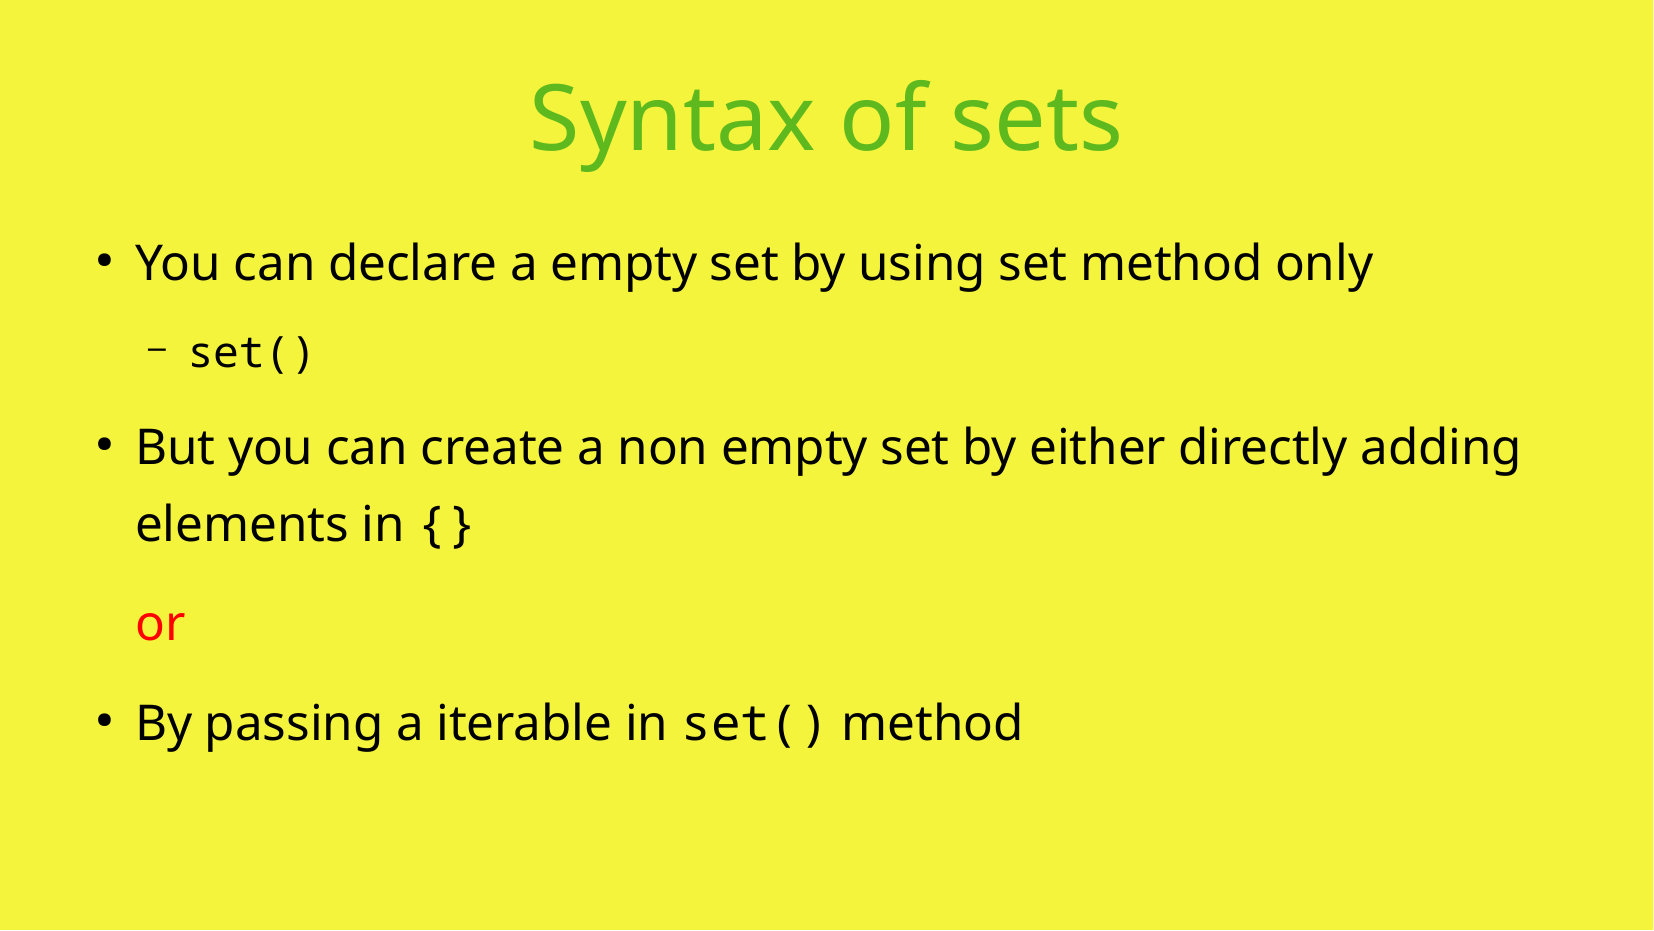

# Syntax of sets
You can declare a empty set by using set method only
set()
But you can create a non empty set by either directly adding elements in {}
or
By passing a iterable in set() method